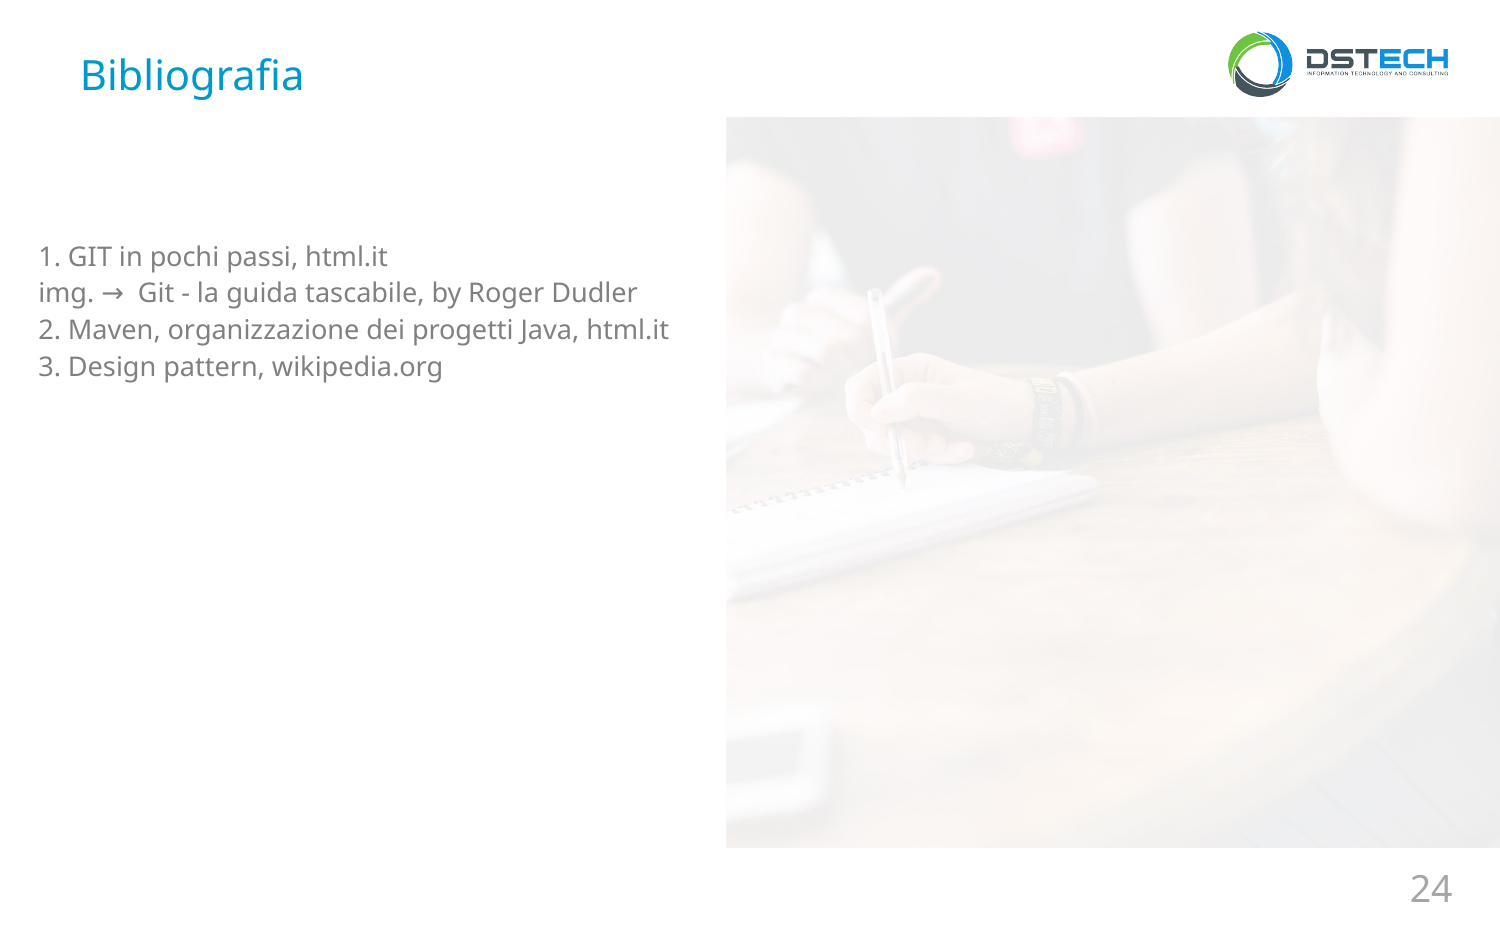

Bibliografia
1. GIT in pochi passi, html.it
img. → Git - la guida tascabile, by Roger Dudler
2. Maven, organizzazione dei progetti Java, html.it
3. Design pattern, wikipedia.org
24